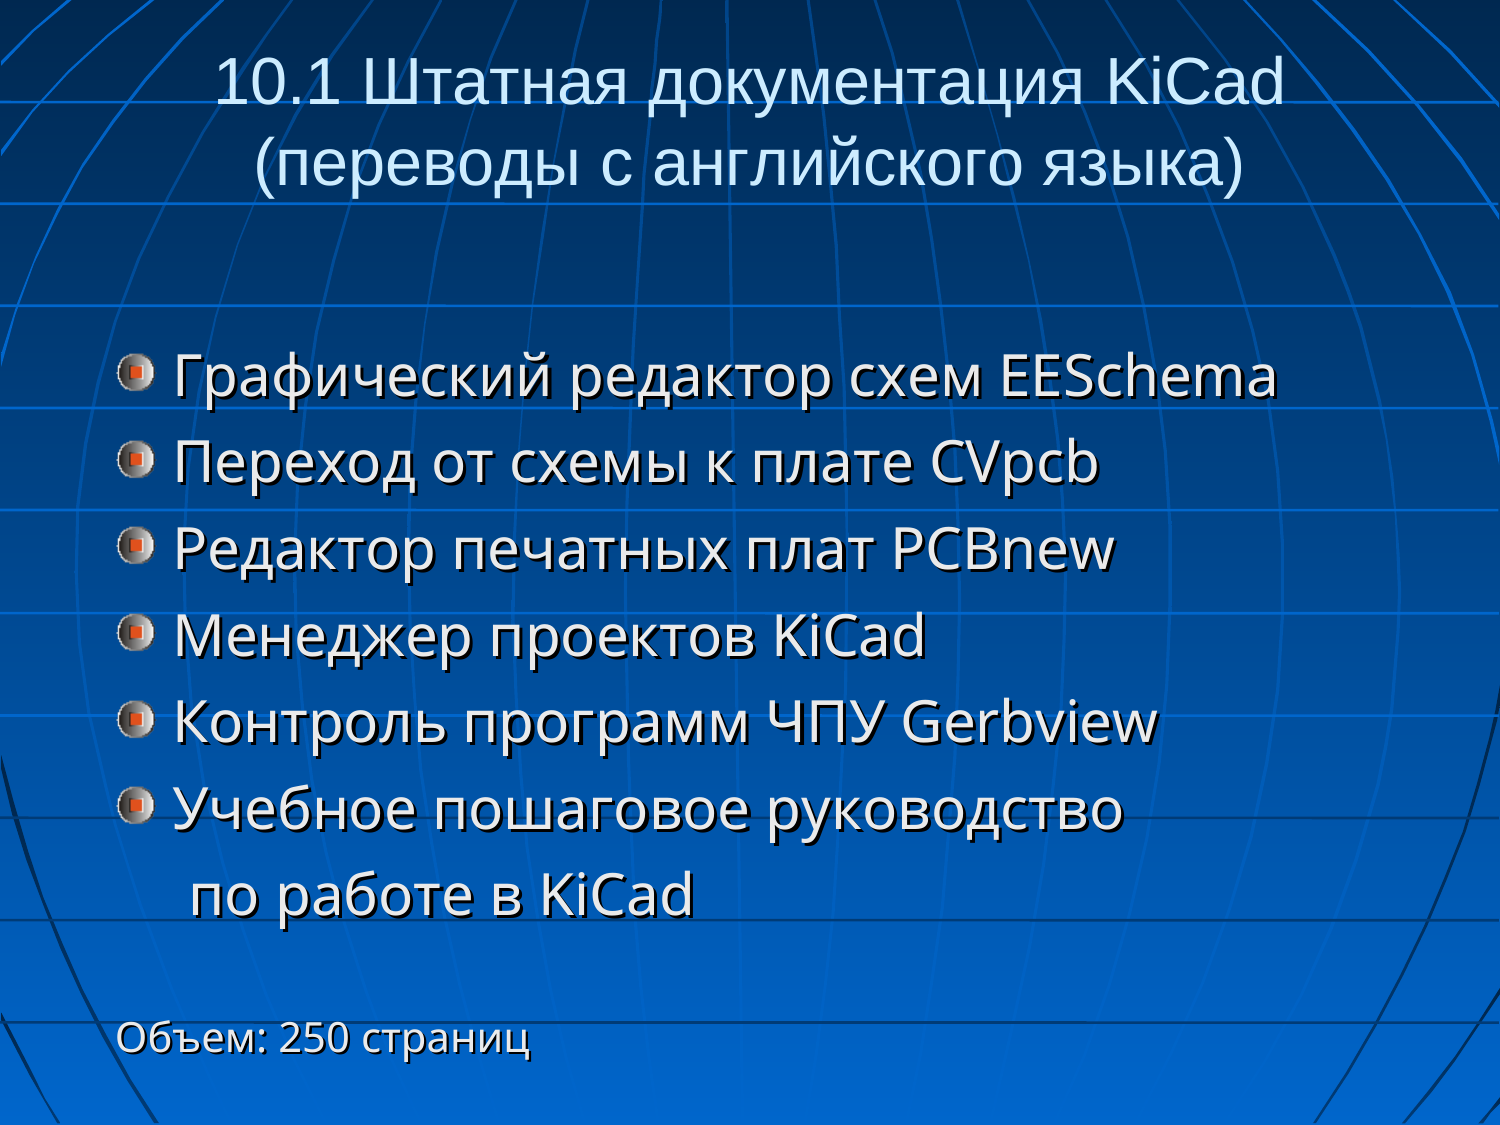

10.1 Штатная документация KiCad
(переводы с английского языка)
 Графический редактор схем EESchema
 Переход от схемы к плате CVpcb
 Редактор печатных плат PCBnew
 Менеджер проектов KiCad
 Контроль программ ЧПУ Gerbview
 Учебное пошаговое руководство
	по работе в KiCad
Объем: 250 страниц